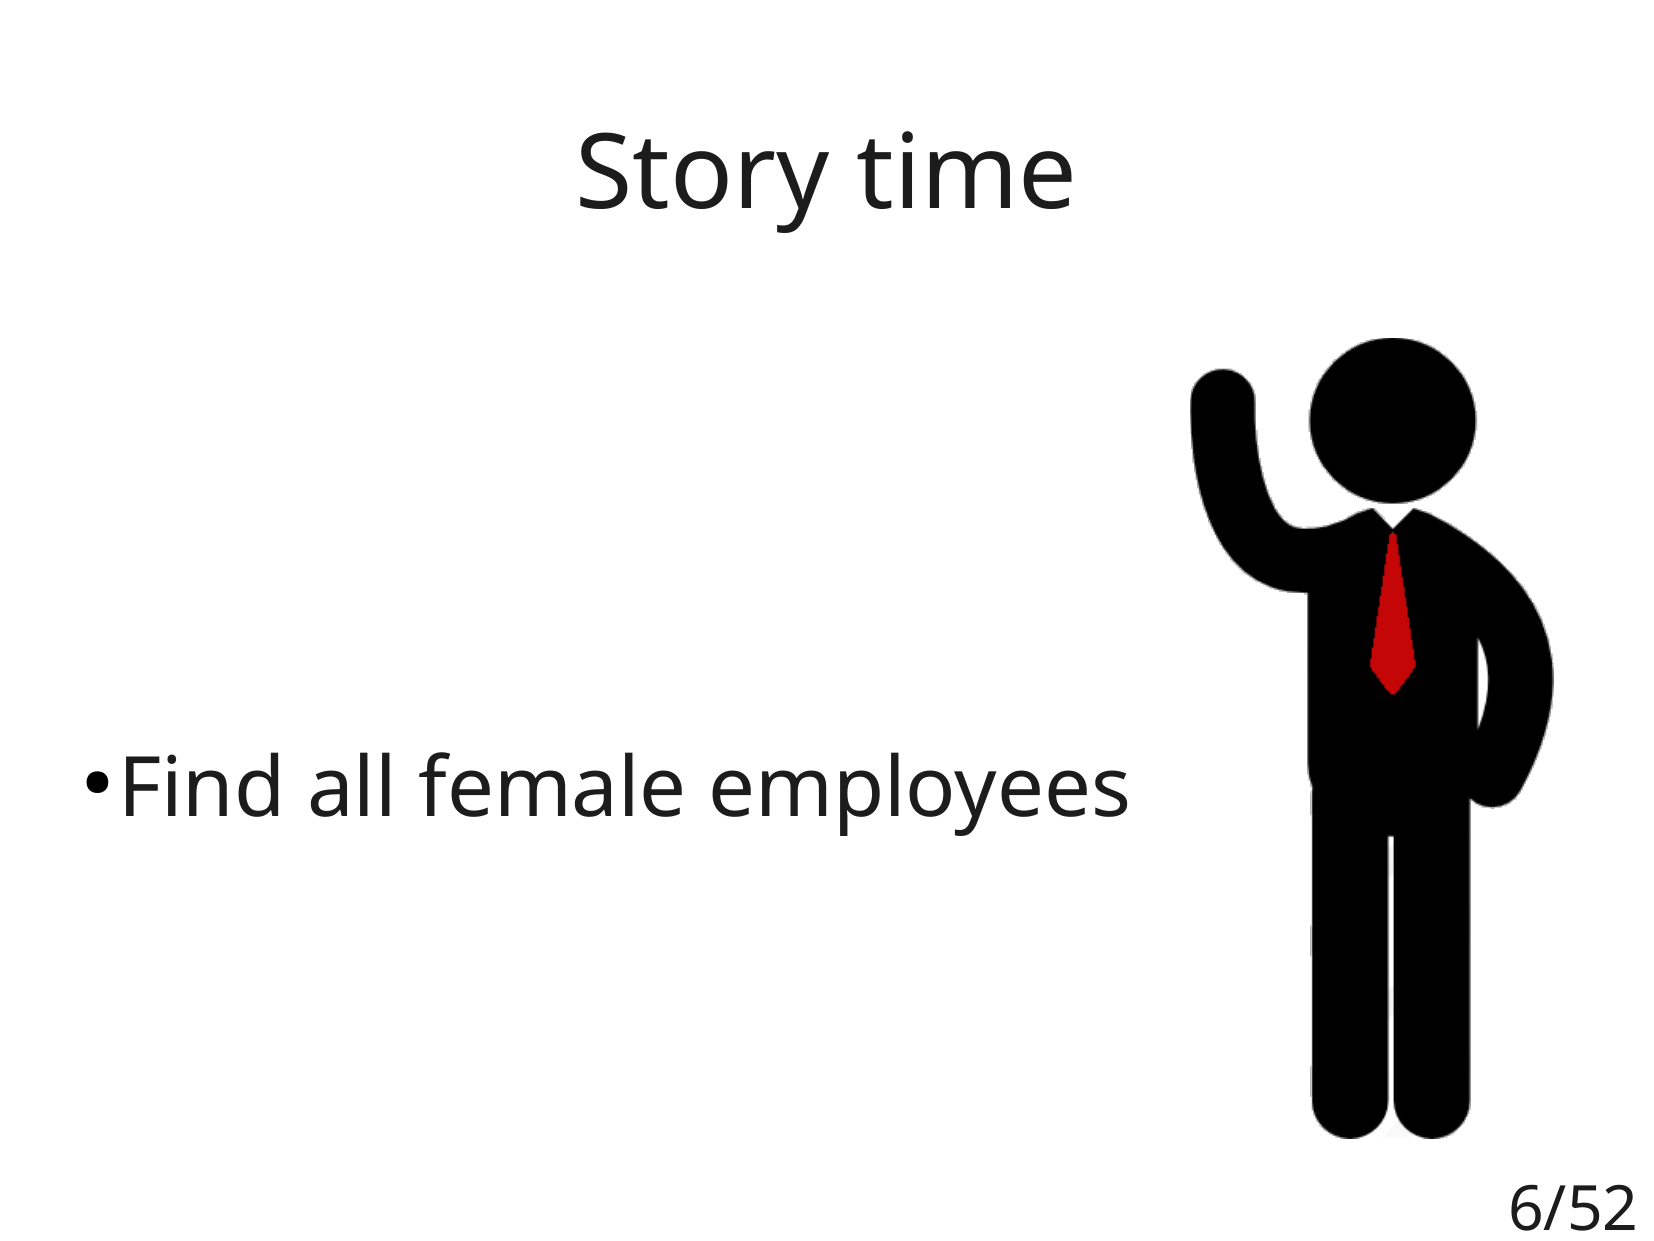

# Story time
Find all female employees